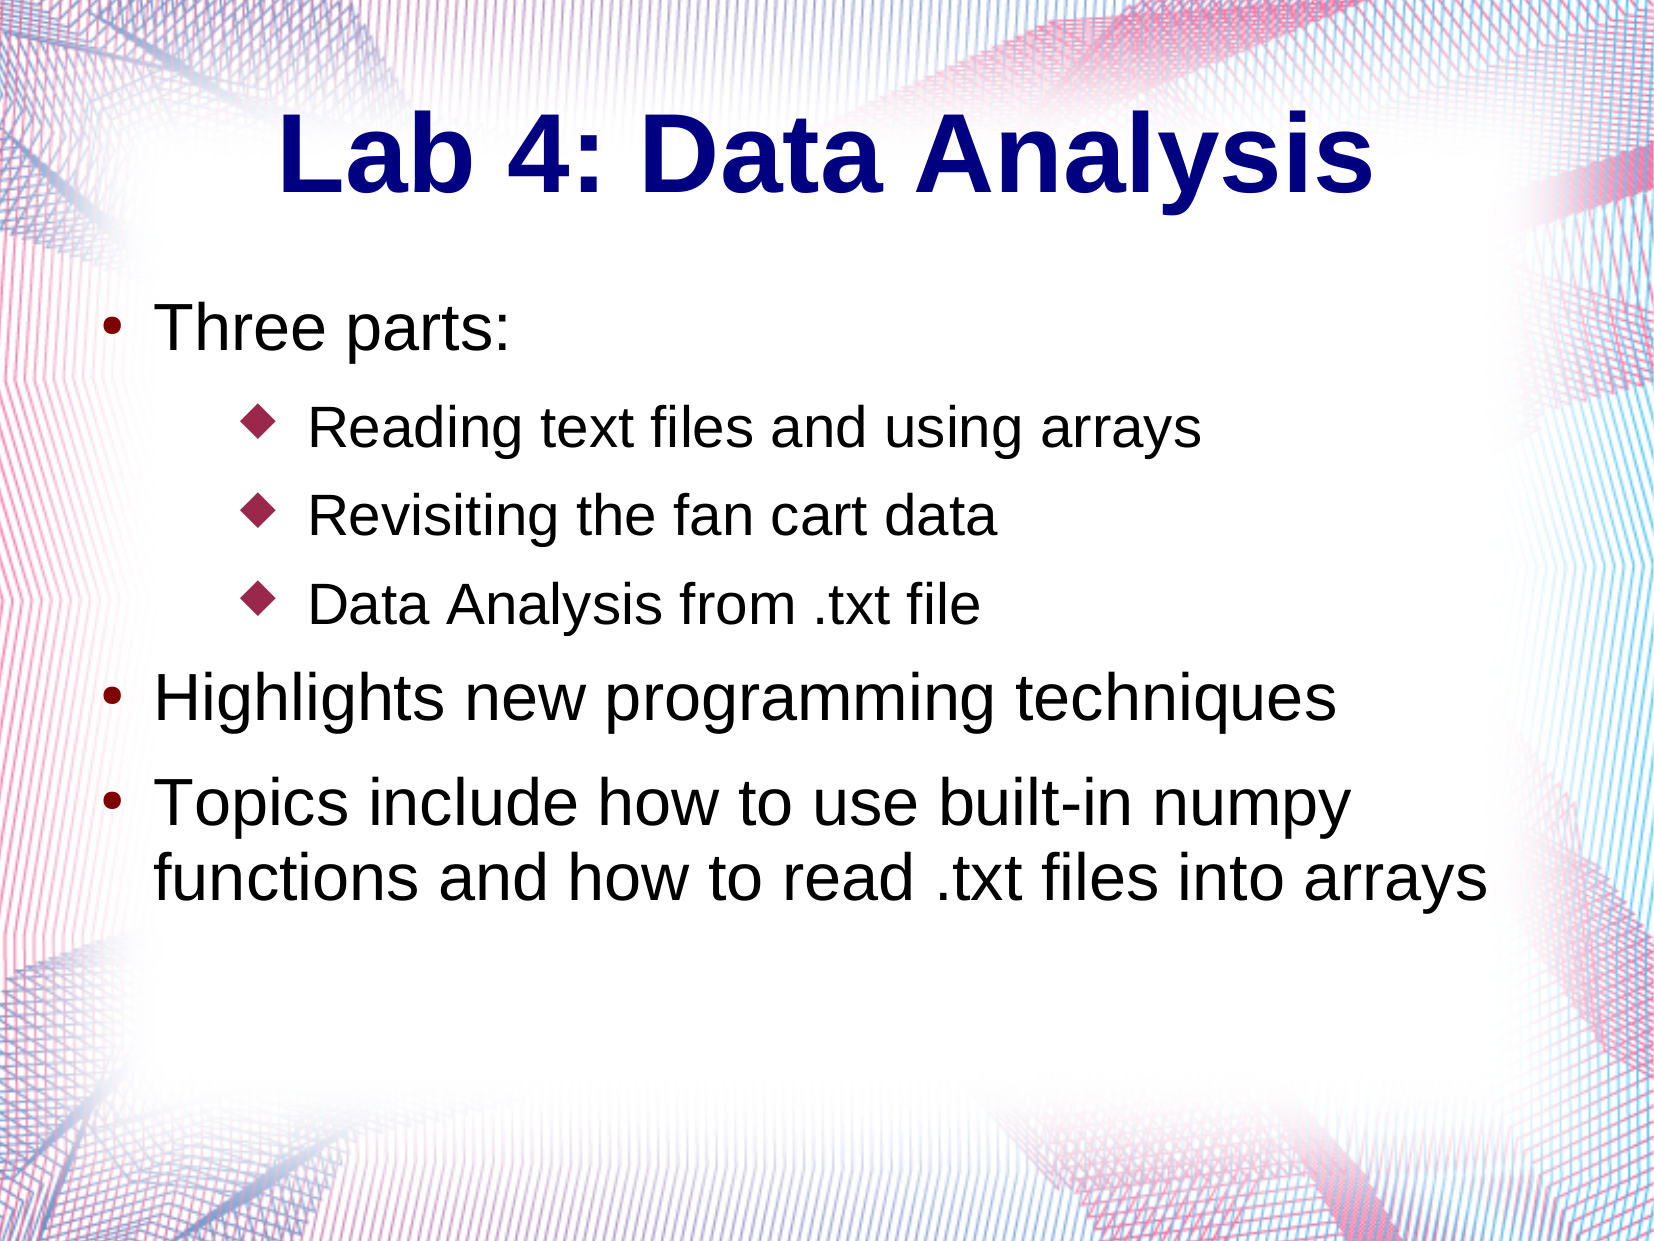

# Lab 4: Data Analysis
Three parts:
Reading text files and using arrays
Revisiting the fan cart data
Data Analysis from .txt file
Highlights new programming techniques
Topics include how to use built-in numpy functions and how to read .txt files into arrays